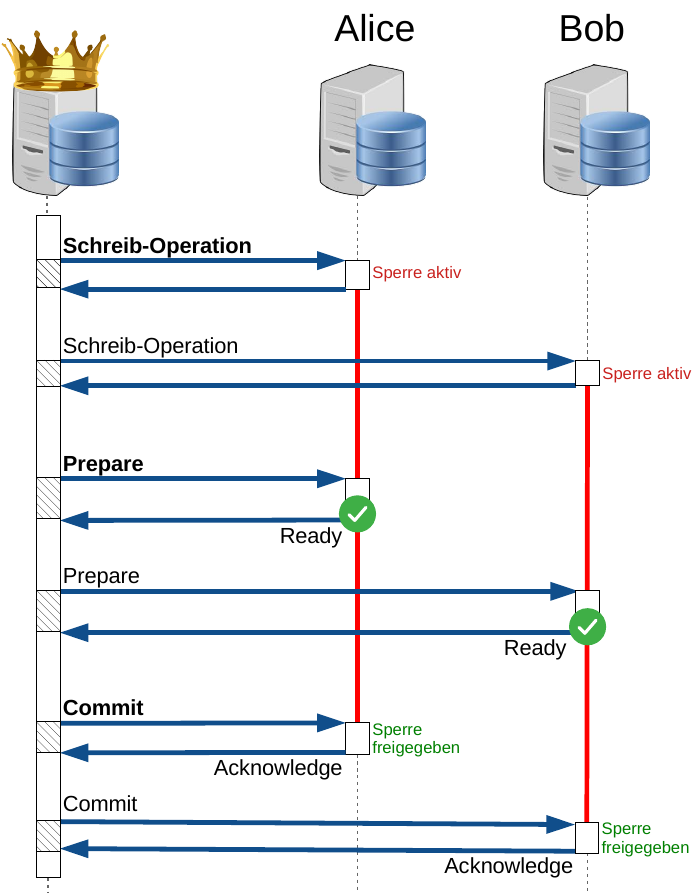

Alice
Bob
Schreib-Operation
Sperre aktiv
Schreib-Operation
Sperre aktiv
Prepare
Ready
Prepare
Ready
Commit
Sperre
freigegeben
Acknowledge
Commit
Sperre
freigegeben
Acknowledge